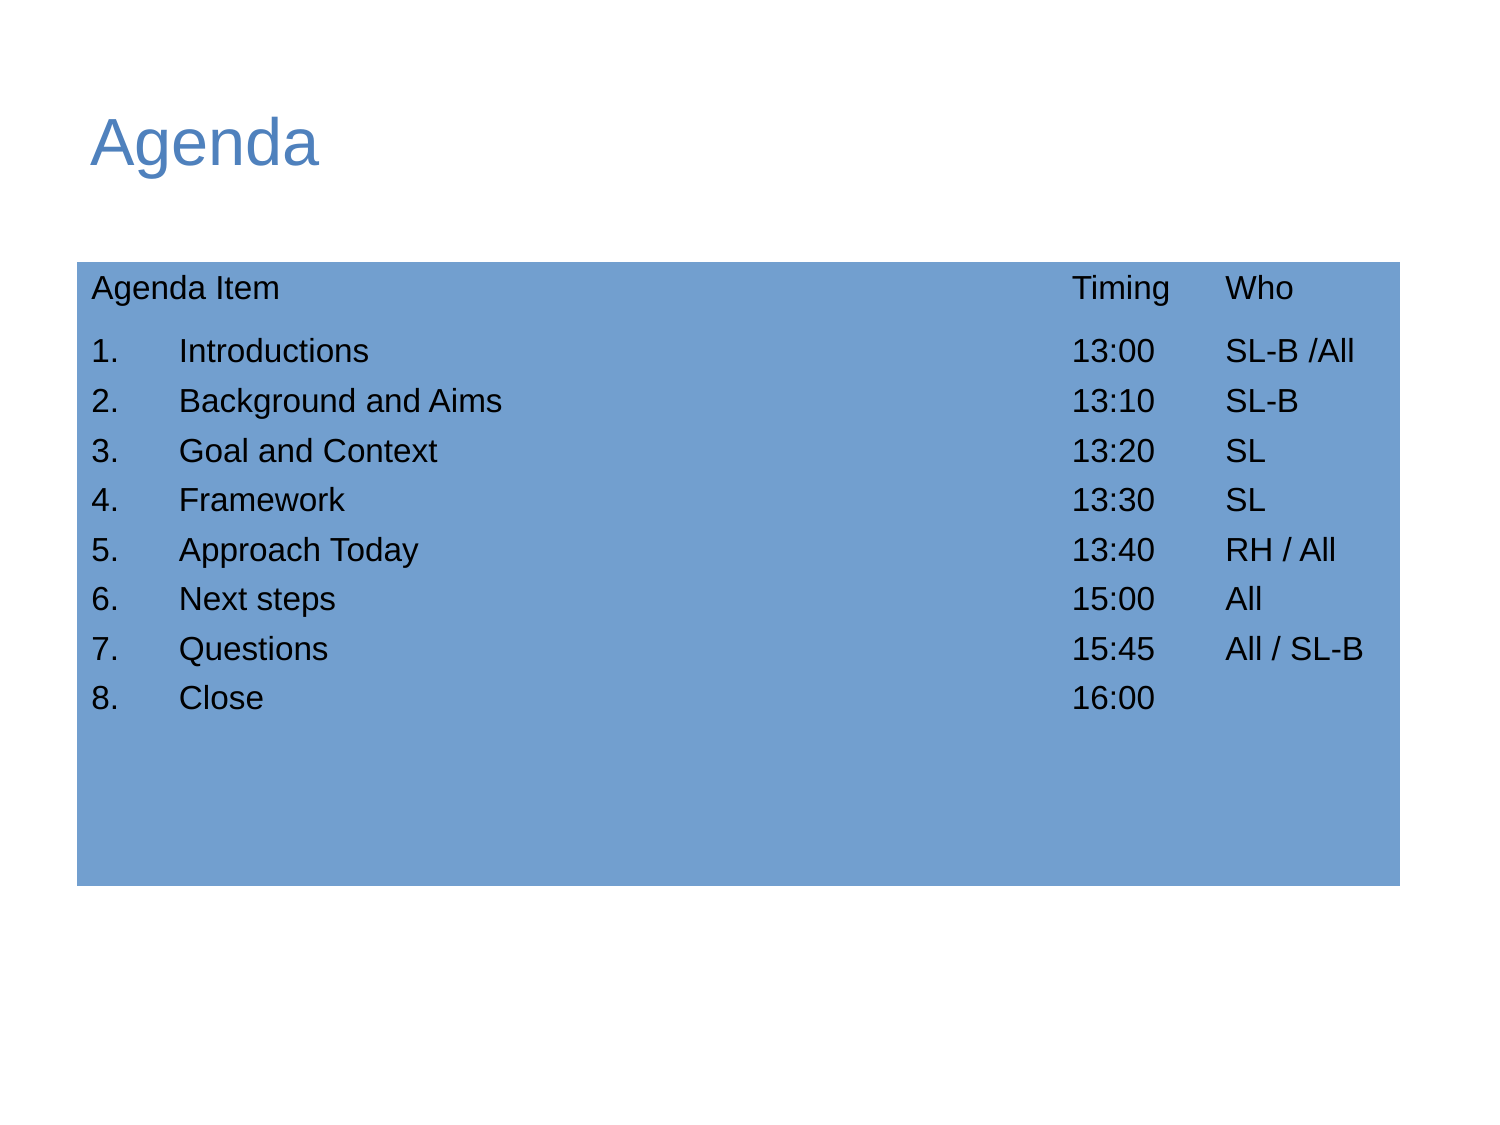

# Agenda
| Agenda Item | Timing | Who |
| --- | --- | --- |
| Introductions Background and Aims Goal and Context Framework Approach Today Next steps Questions Close | 13:00 13:10 13:20 13:30 13:40 15:00 15:45 16:00 | SL-B /All SL-B SL SL RH / All All All / SL-B |